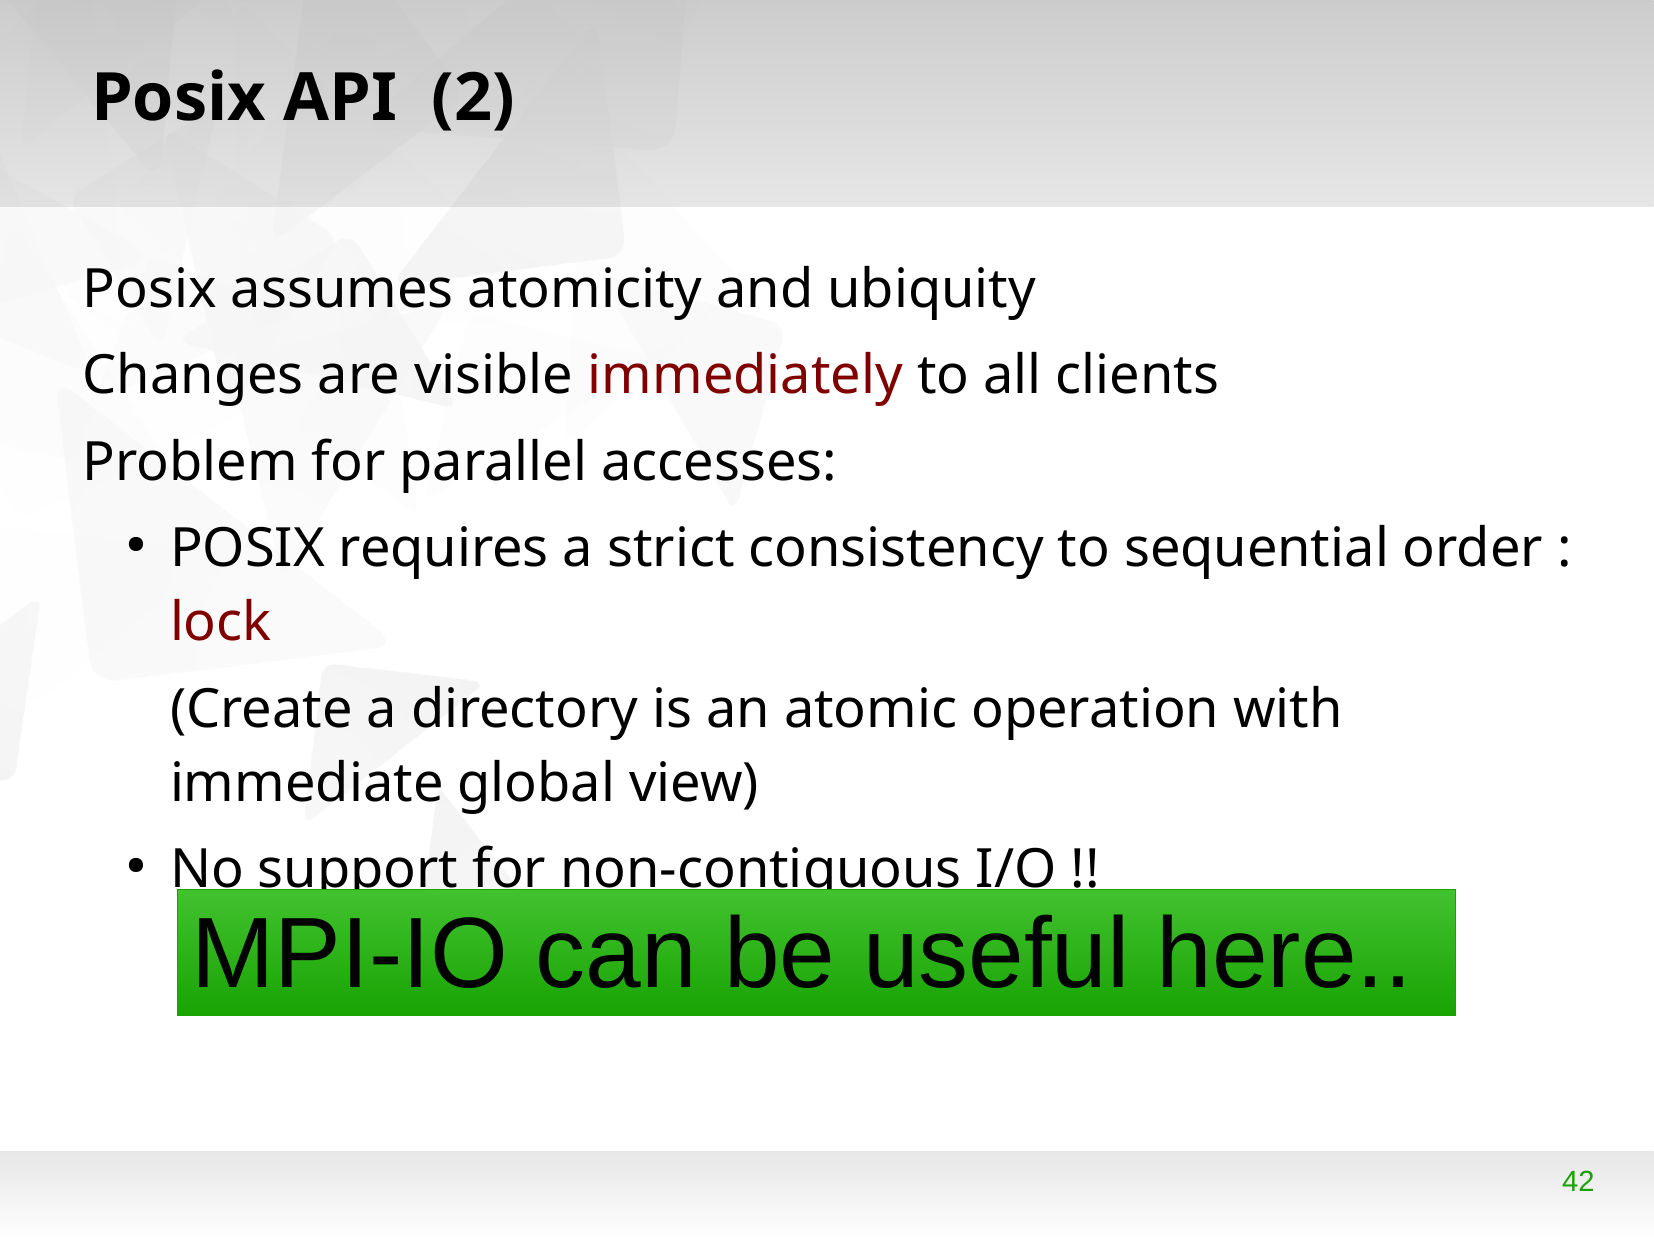

Posix API (2)
# Posix assumes atomicity and ubiquity
Changes are visible immediately to all clients
Problem for parallel accesses:
POSIX requires a strict consistency to sequential order : lock
(Create a directory is an atomic operation with immediate global view)
No support for non-contiguous I/O !!
MPI-IO can be useful here..
42